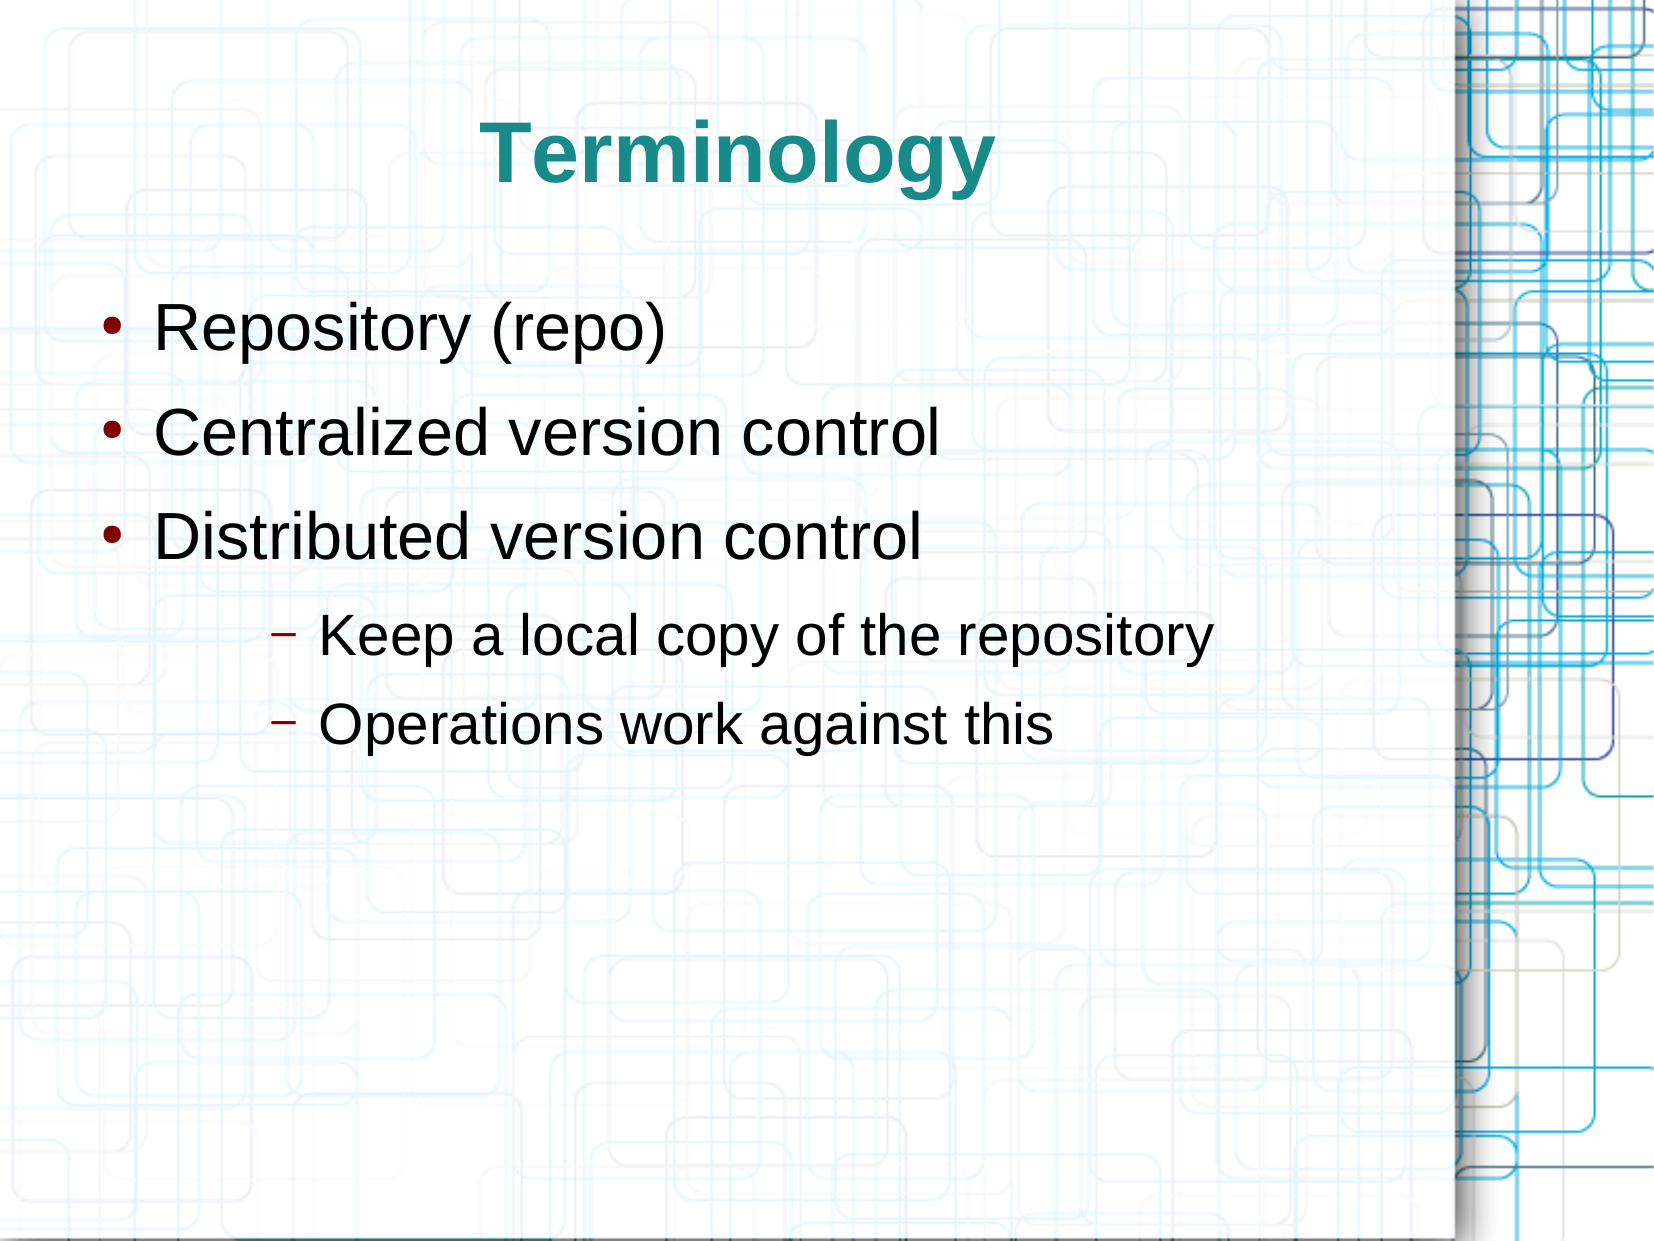

# Terminology
Repository (repo)
Centralized version control
Distributed version control
Keep a local copy of the repository
Operations work against this